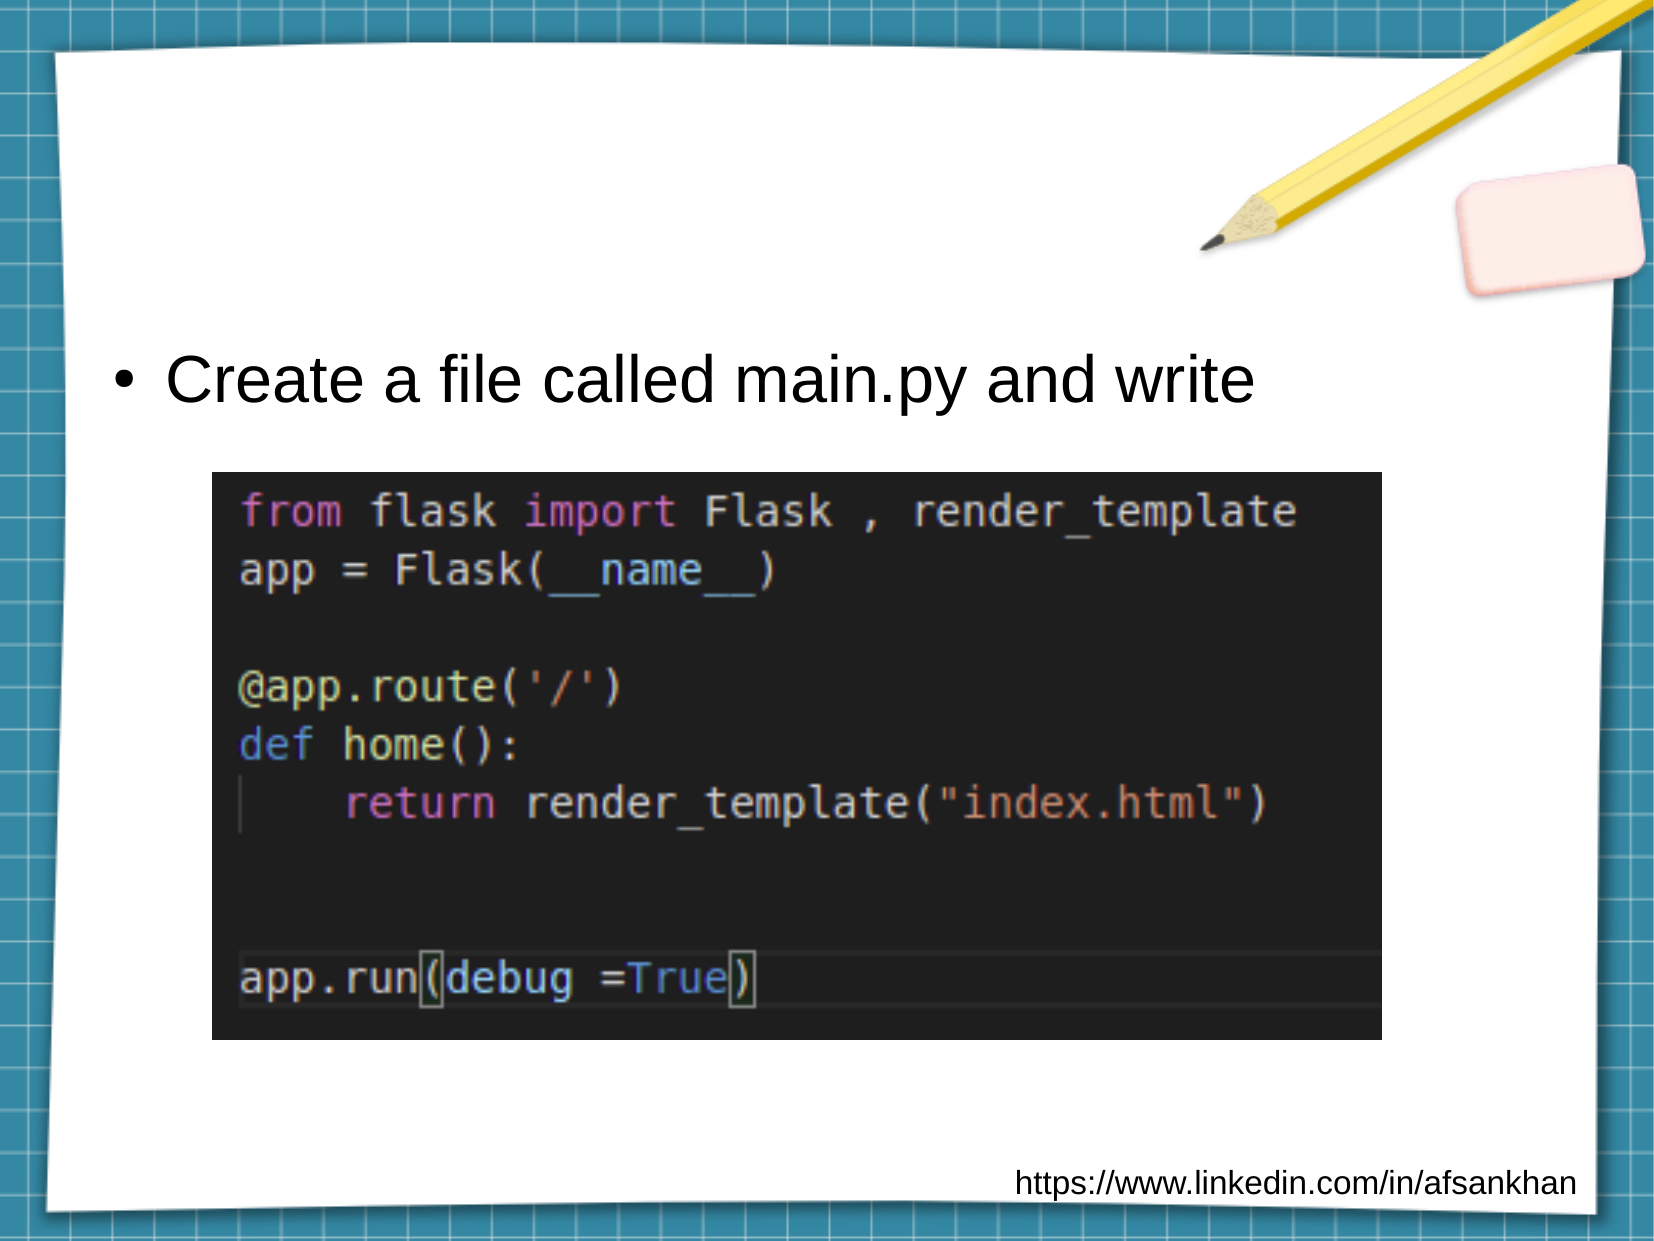

# Create a file called main.py and write
https://www.linkedin.com/in/afsankhan